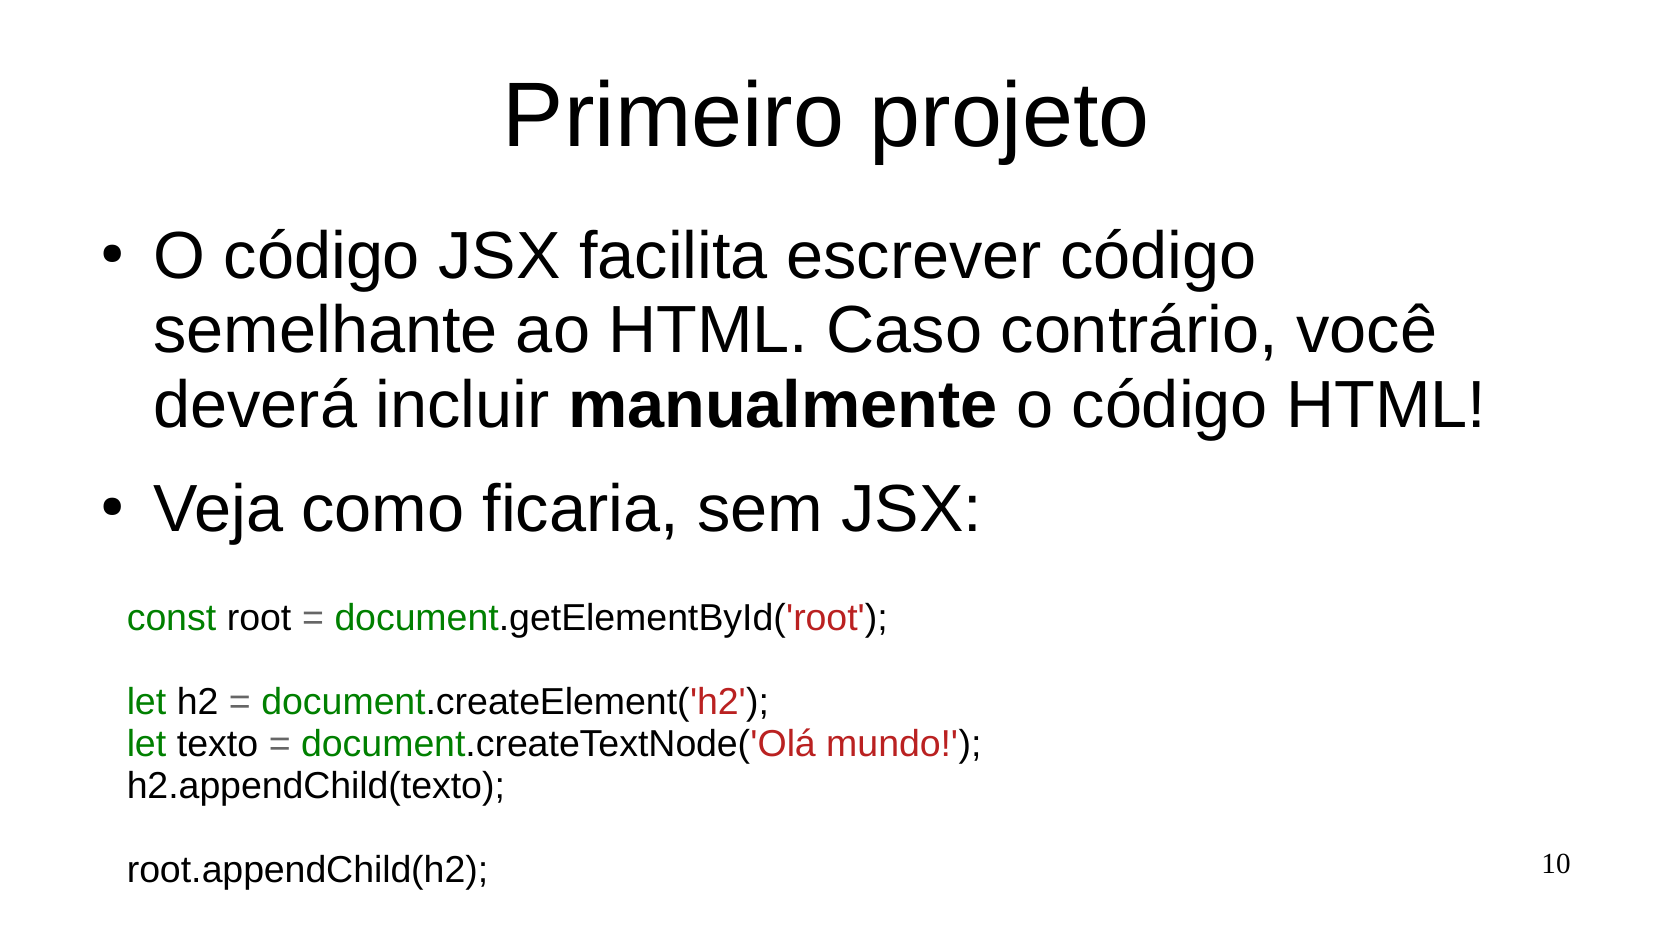

# Primeiro projeto
O código JSX facilita escrever código semelhante ao HTML. Caso contrário, você deverá incluir manualmente o código HTML!
Veja como ficaria, sem JSX:
const root = document.getElementById('root');
let h2 = document.createElement('h2');
let texto = document.createTextNode('Olá mundo!');
h2.appendChild(texto);
root.appendChild(h2);
10